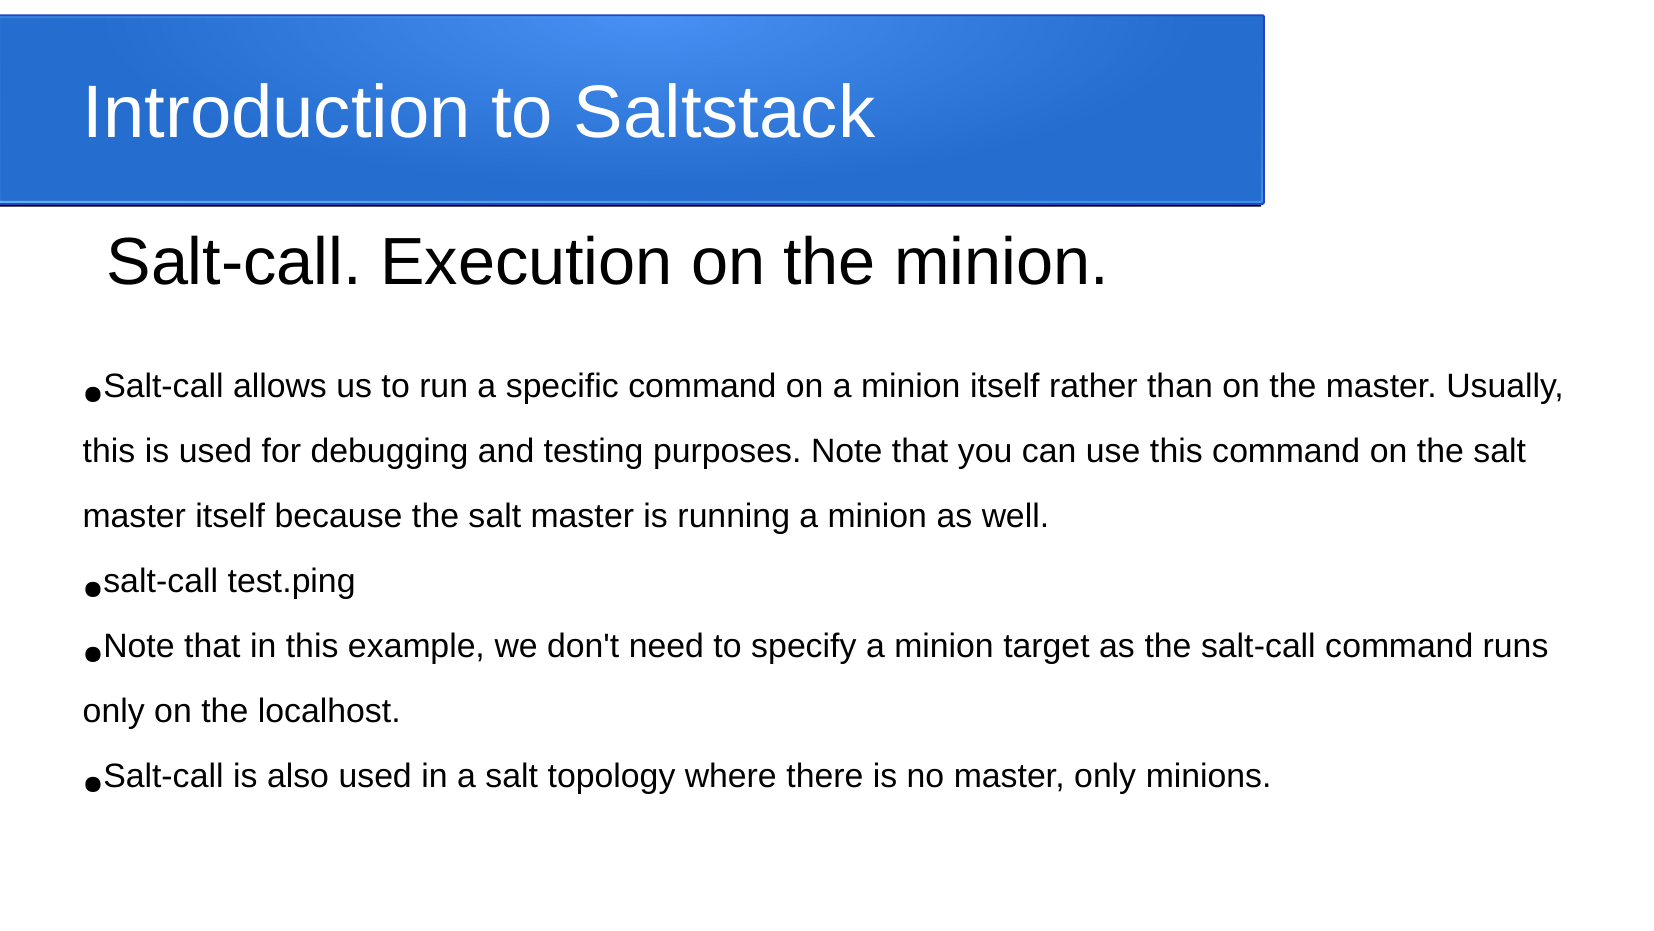

# Introduction to Saltstack
Salt-call. Execution on the minion.
Salt-call allows us to run a specific command on a minion itself rather than on the master. Usually, this is used for debugging and testing purposes. Note that you can use this command on the salt master itself because the salt master is running a minion as well.
salt-call test.ping
Note that in this example, we don't need to specify a minion target as the salt-call command runs only on the localhost.
Salt-call is also used in a salt topology where there is no master, only minions.